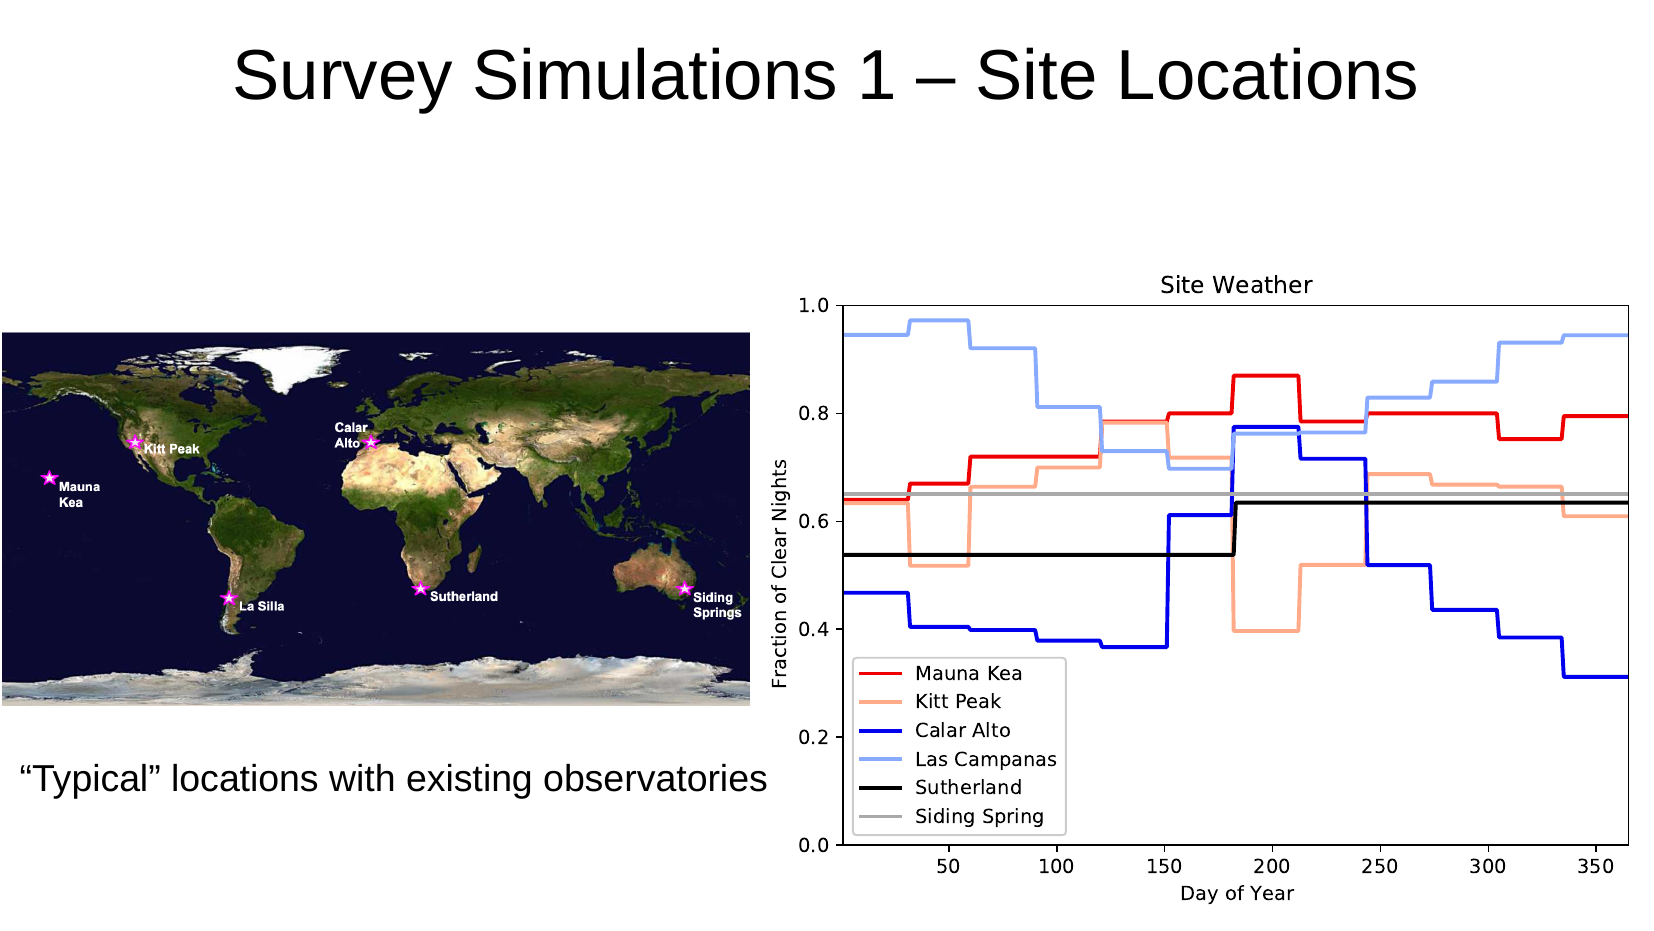

# Survey Simulations 1 – Site Locations
“Typical” locations with existing observatories